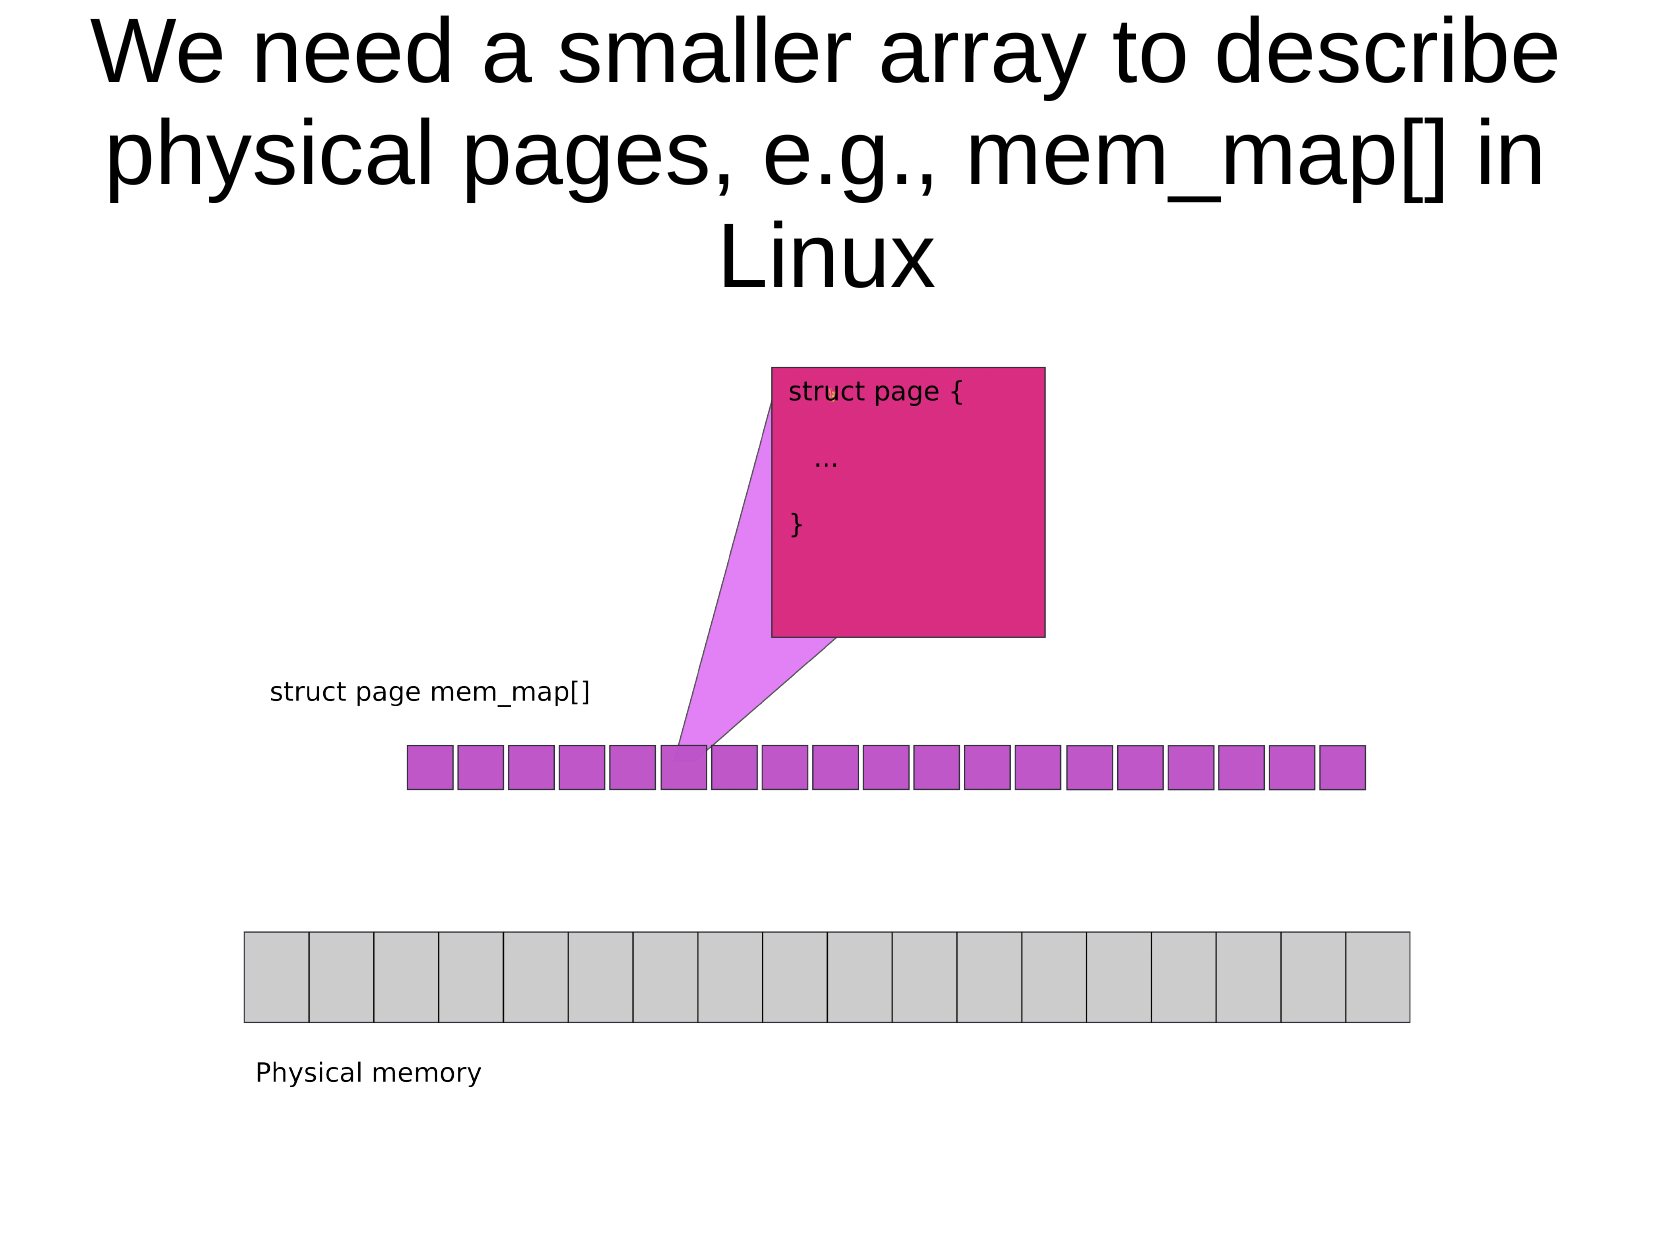

# We need a smaller array to describe physical pages, e.g., mem_map[] in Linux